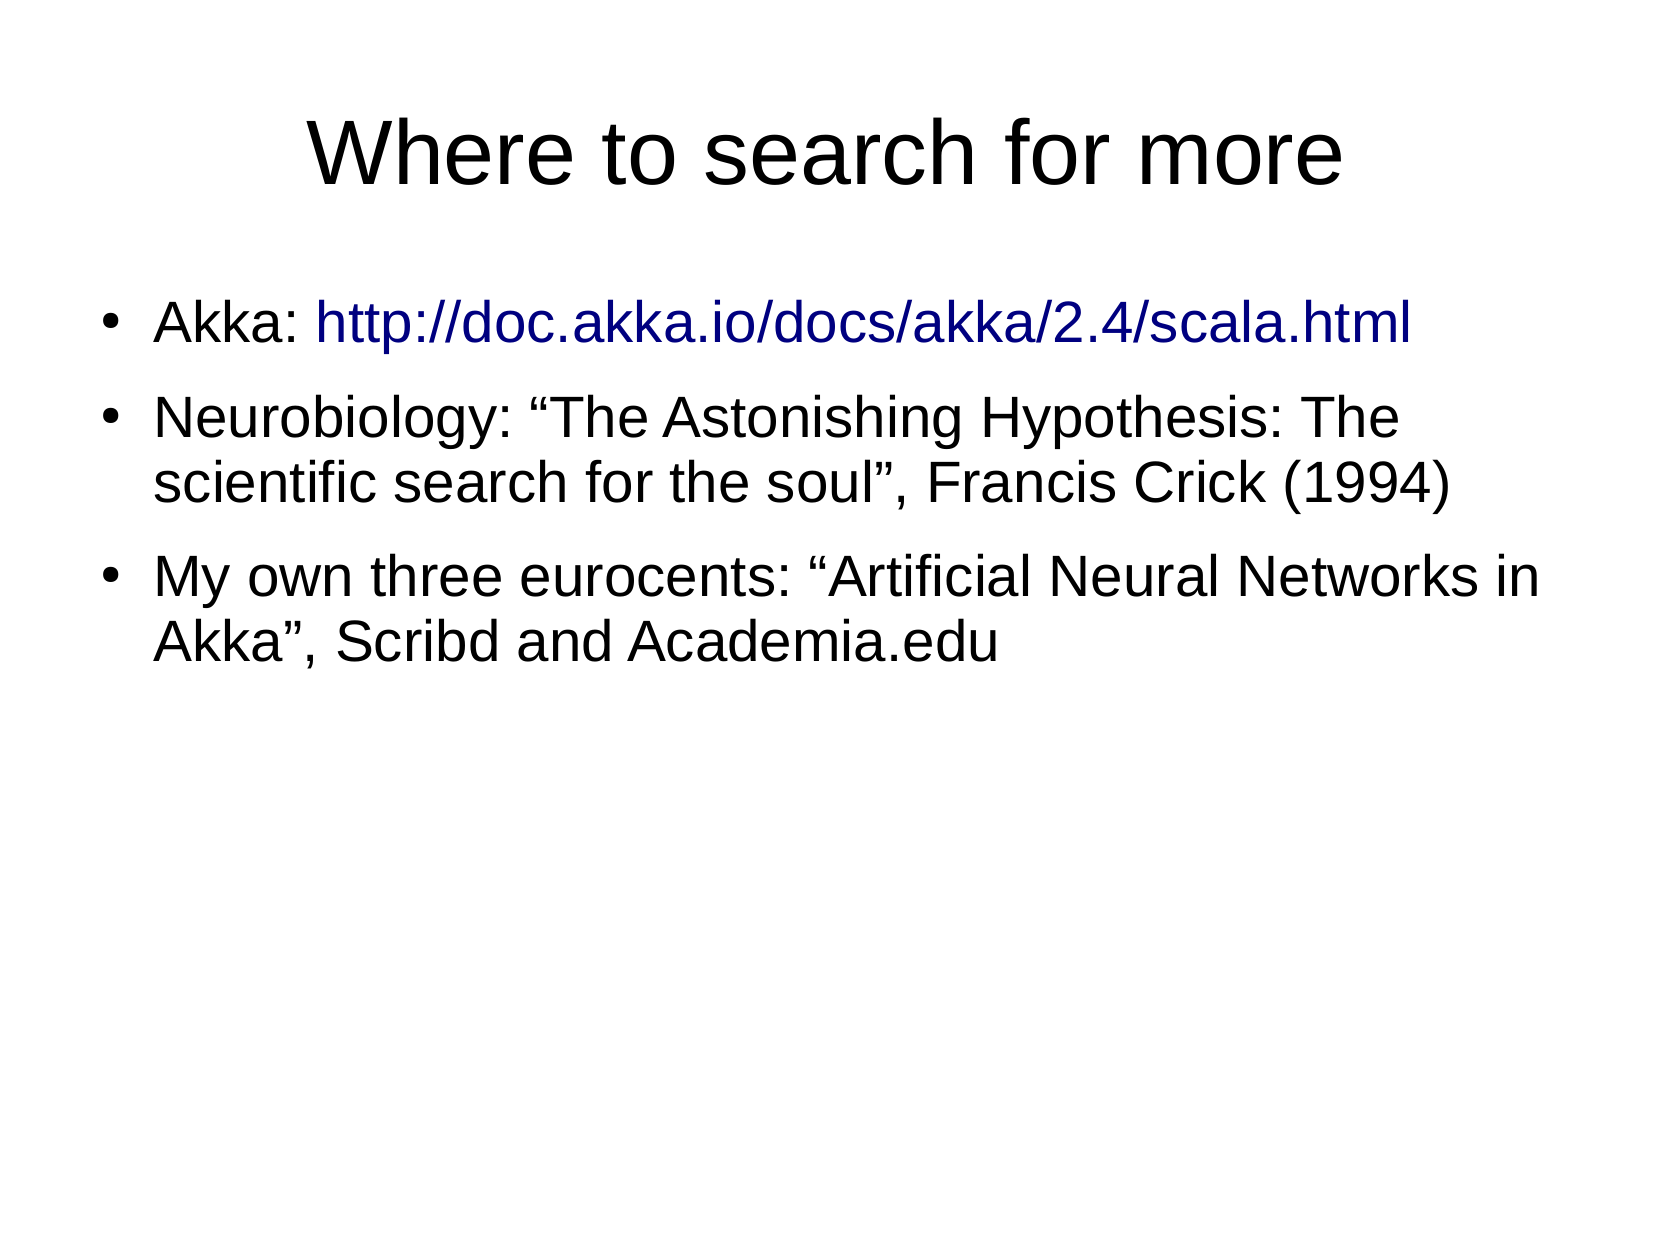

# Where to search for more
Akka: http://doc.akka.io/docs/akka/2.4/scala.html
Neurobiology: “The Astonishing Hypothesis: The scientific search for the soul”, Francis Crick (1994)
My own three eurocents: “Artificial Neural Networks in Akka”, Scribd and Academia.edu